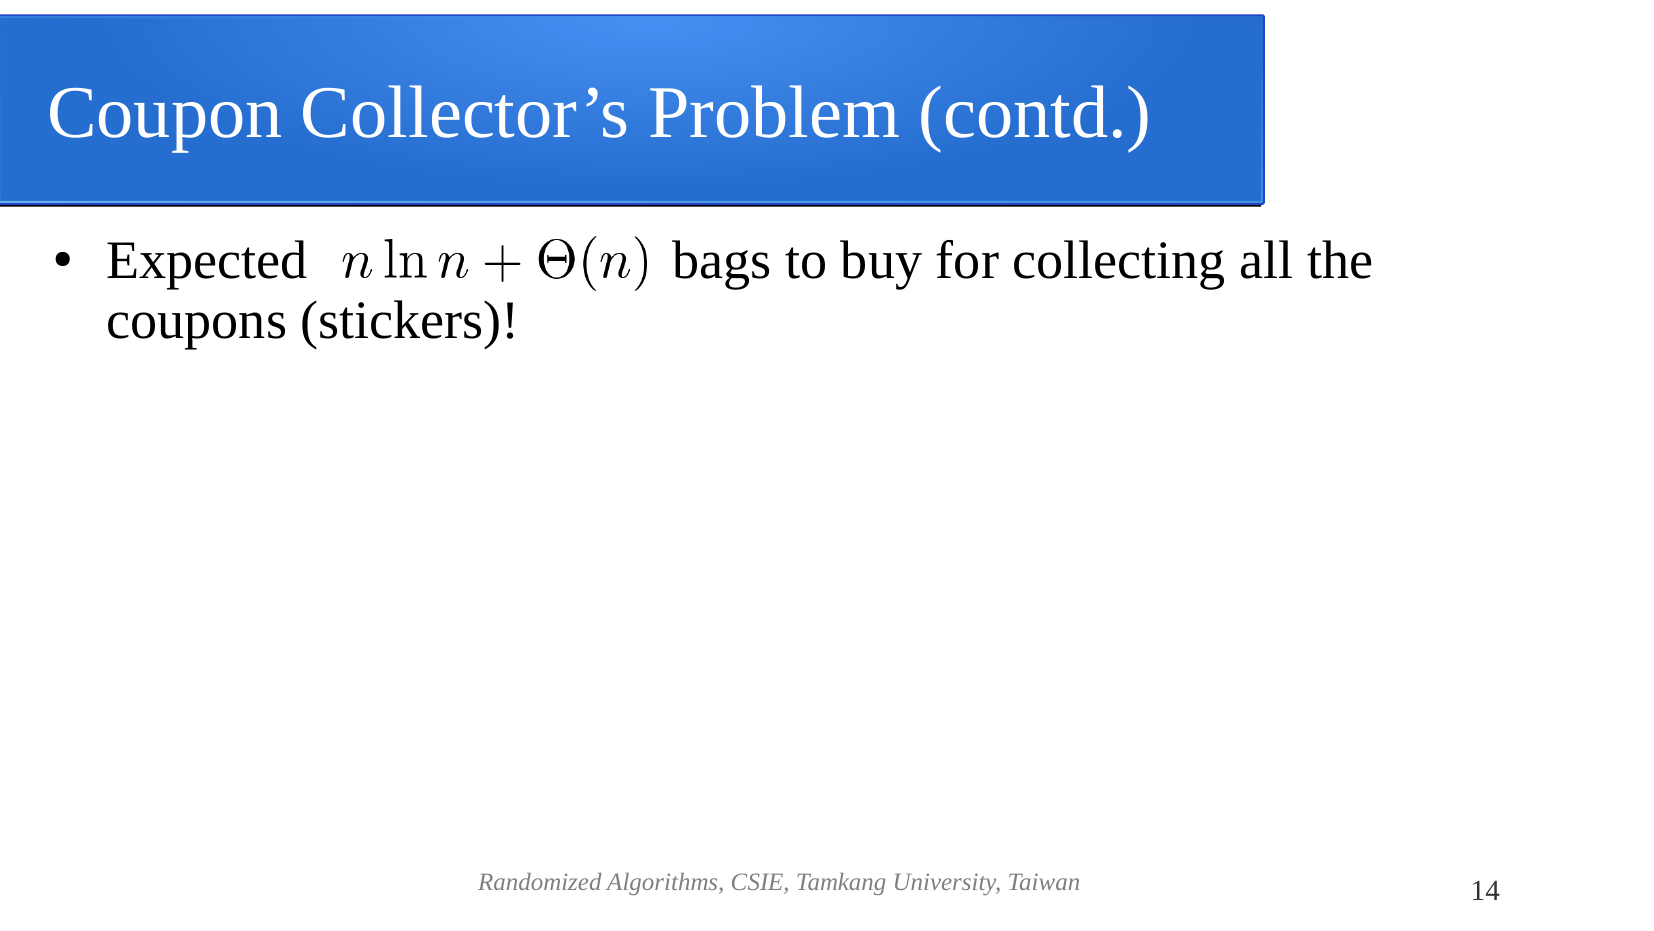

# Coupon Collector’s Problem (contd.)
Expected bags to buy for collecting all the coupons (stickers)!
Randomized Algorithms, CSIE, Tamkang University, Taiwan
14